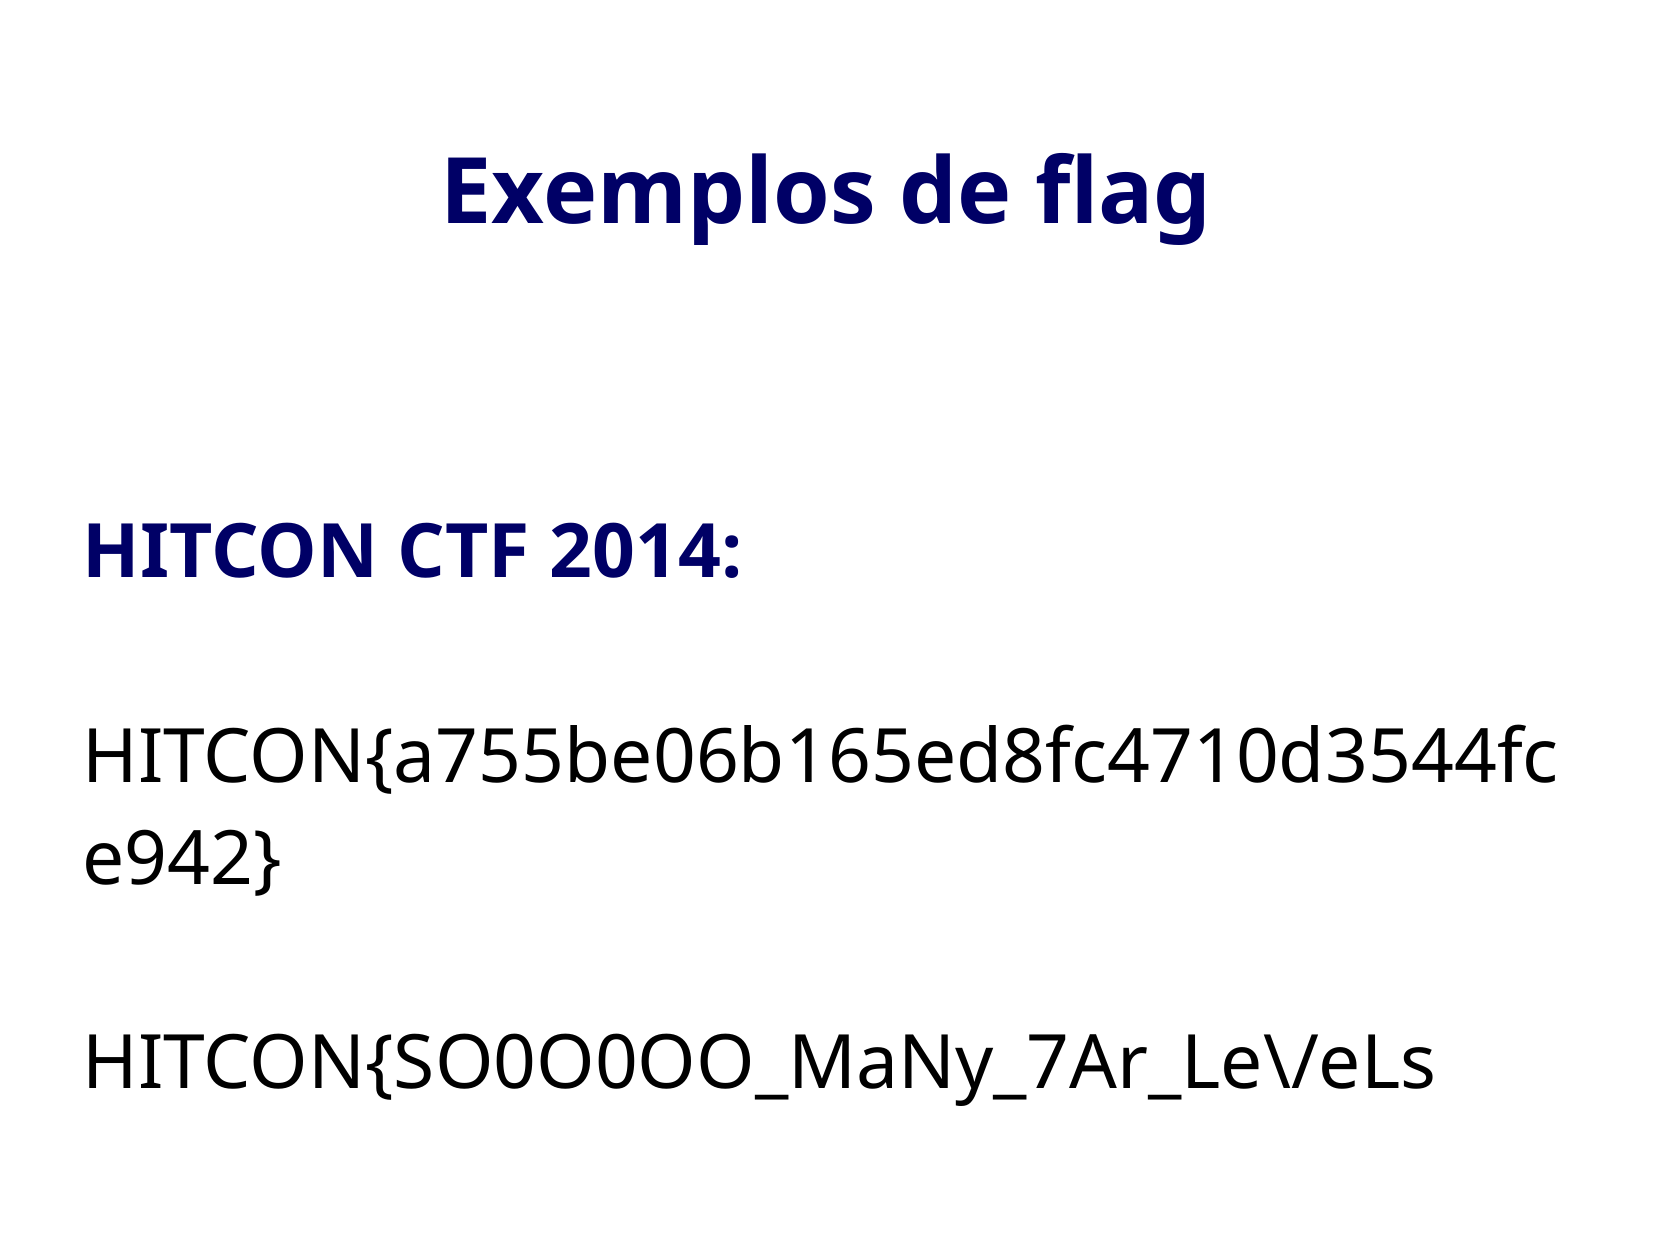

# Exemplos de flag
HITCON CTF 2014:
 HITCON{a755be06b165ed8fc4710d3544fce942}
HITCON{SO0O0OO_MaNy_7Ar_Le\/eLs